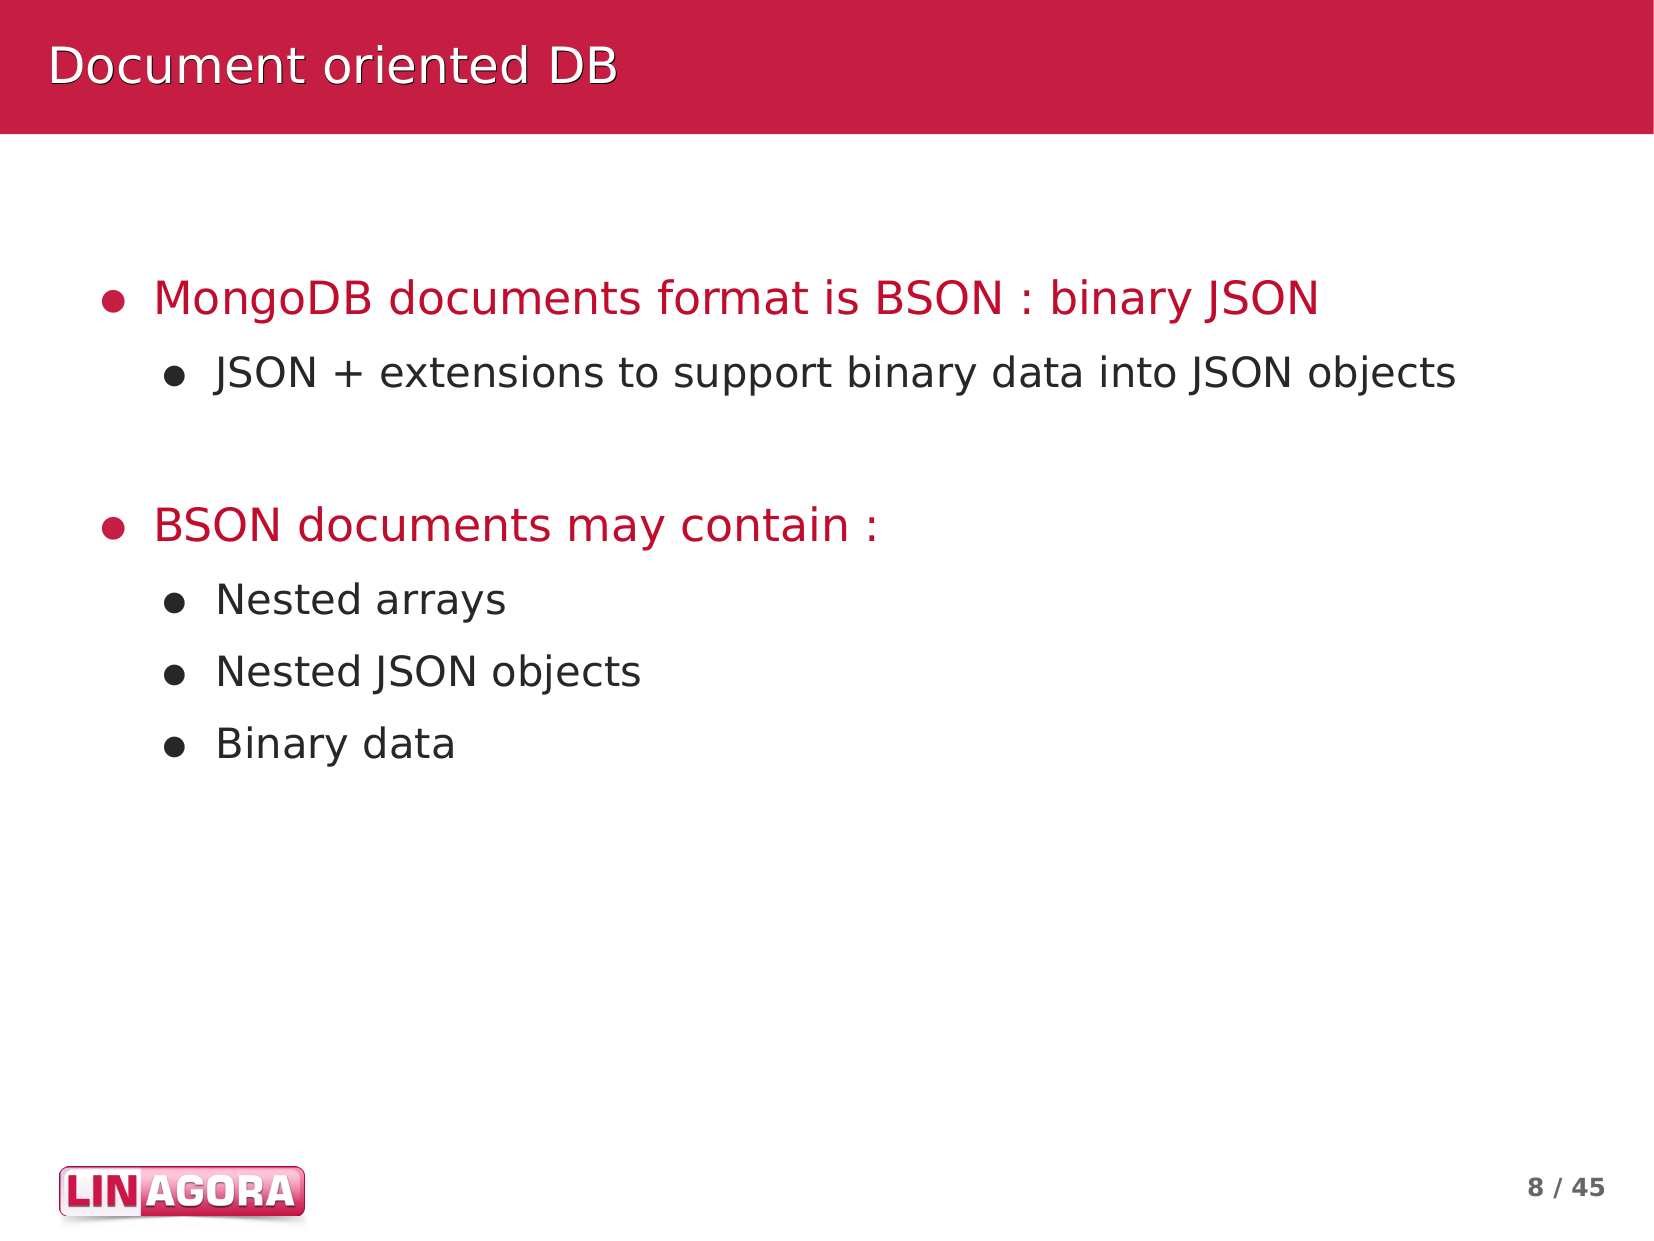

# Document oriented DB
MongoDB documents format is BSON : binary JSON
JSON + extensions to support binary data into JSON objects
BSON documents may contain :
Nested arrays
Nested JSON objects
Binary data